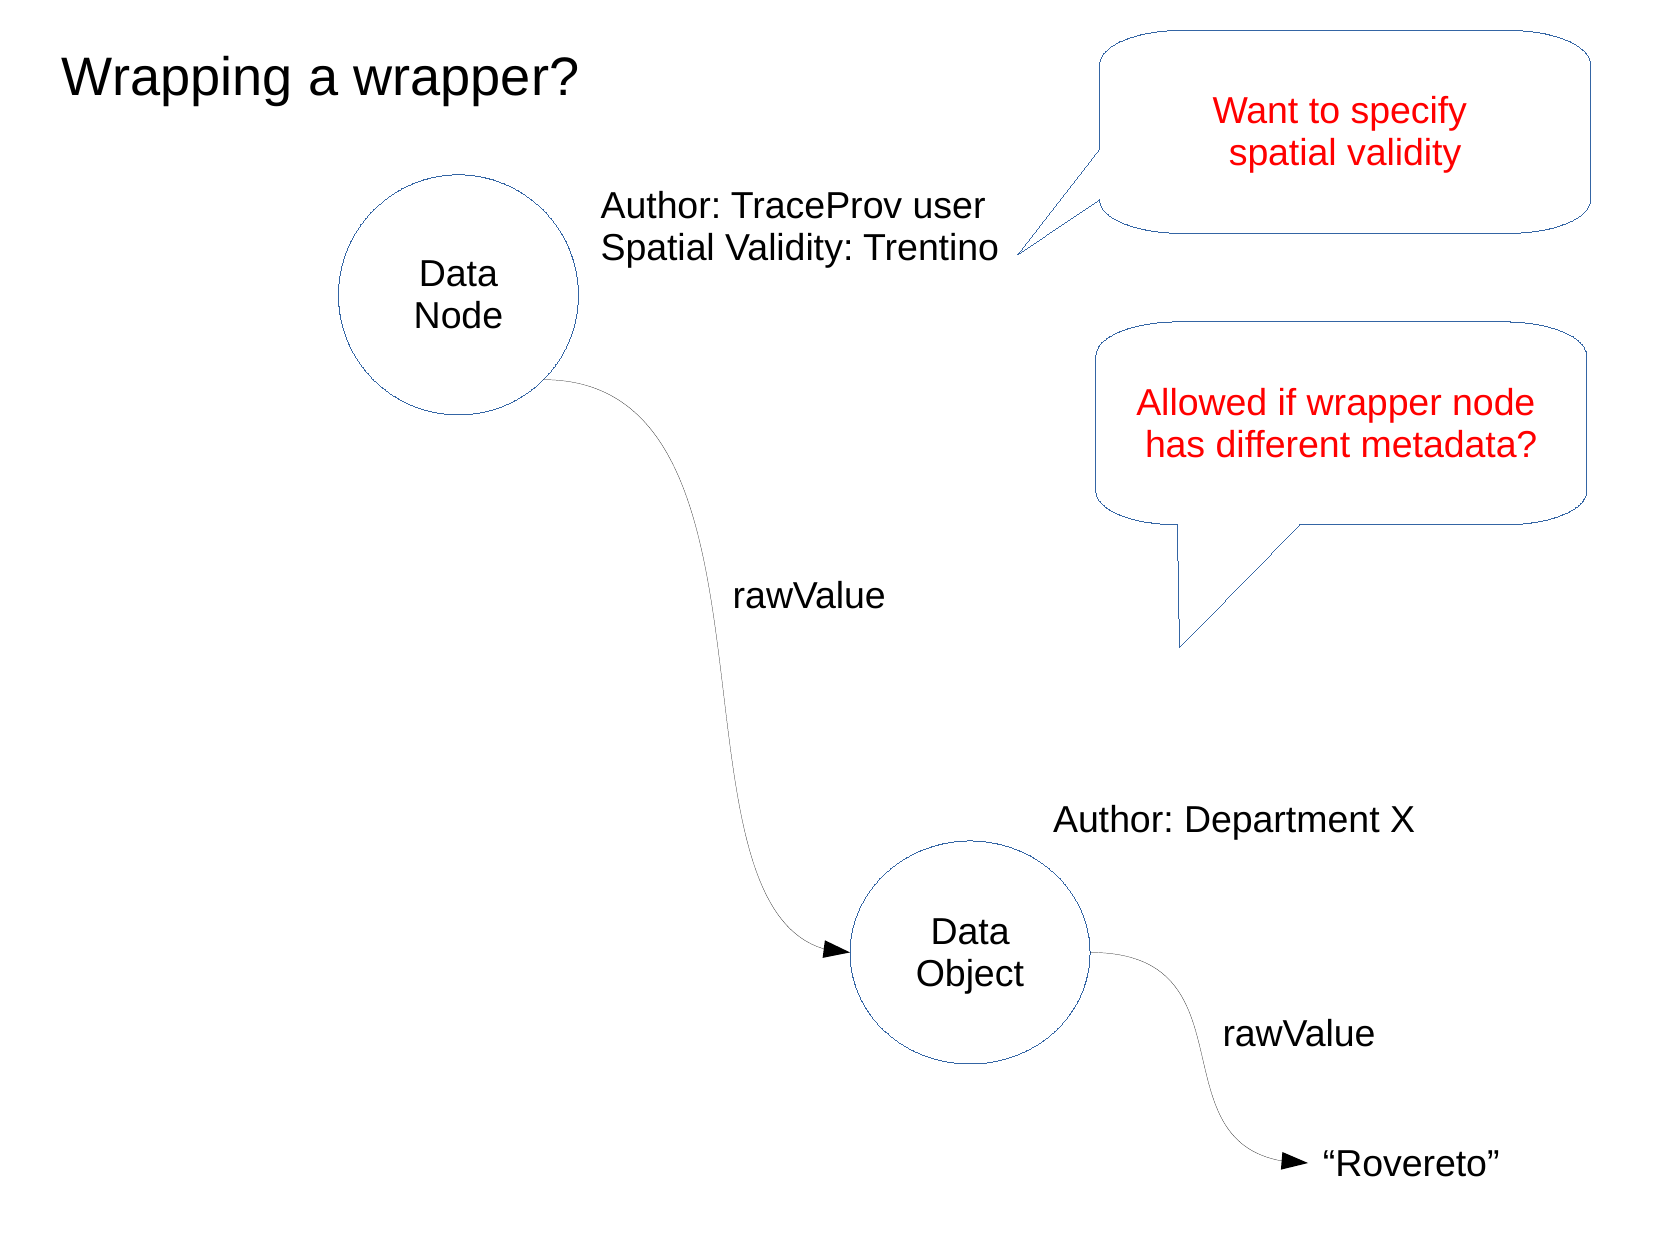

Want to specify
spatial validity
Wrapping a wrapper?
Data
Node
Author: TraceProv user
Spatial Validity: Trentino
Allowed if wrapper node
has different metadata?
rawValue
Author: Department X
Data
Object
rawValue
“Rovereto”